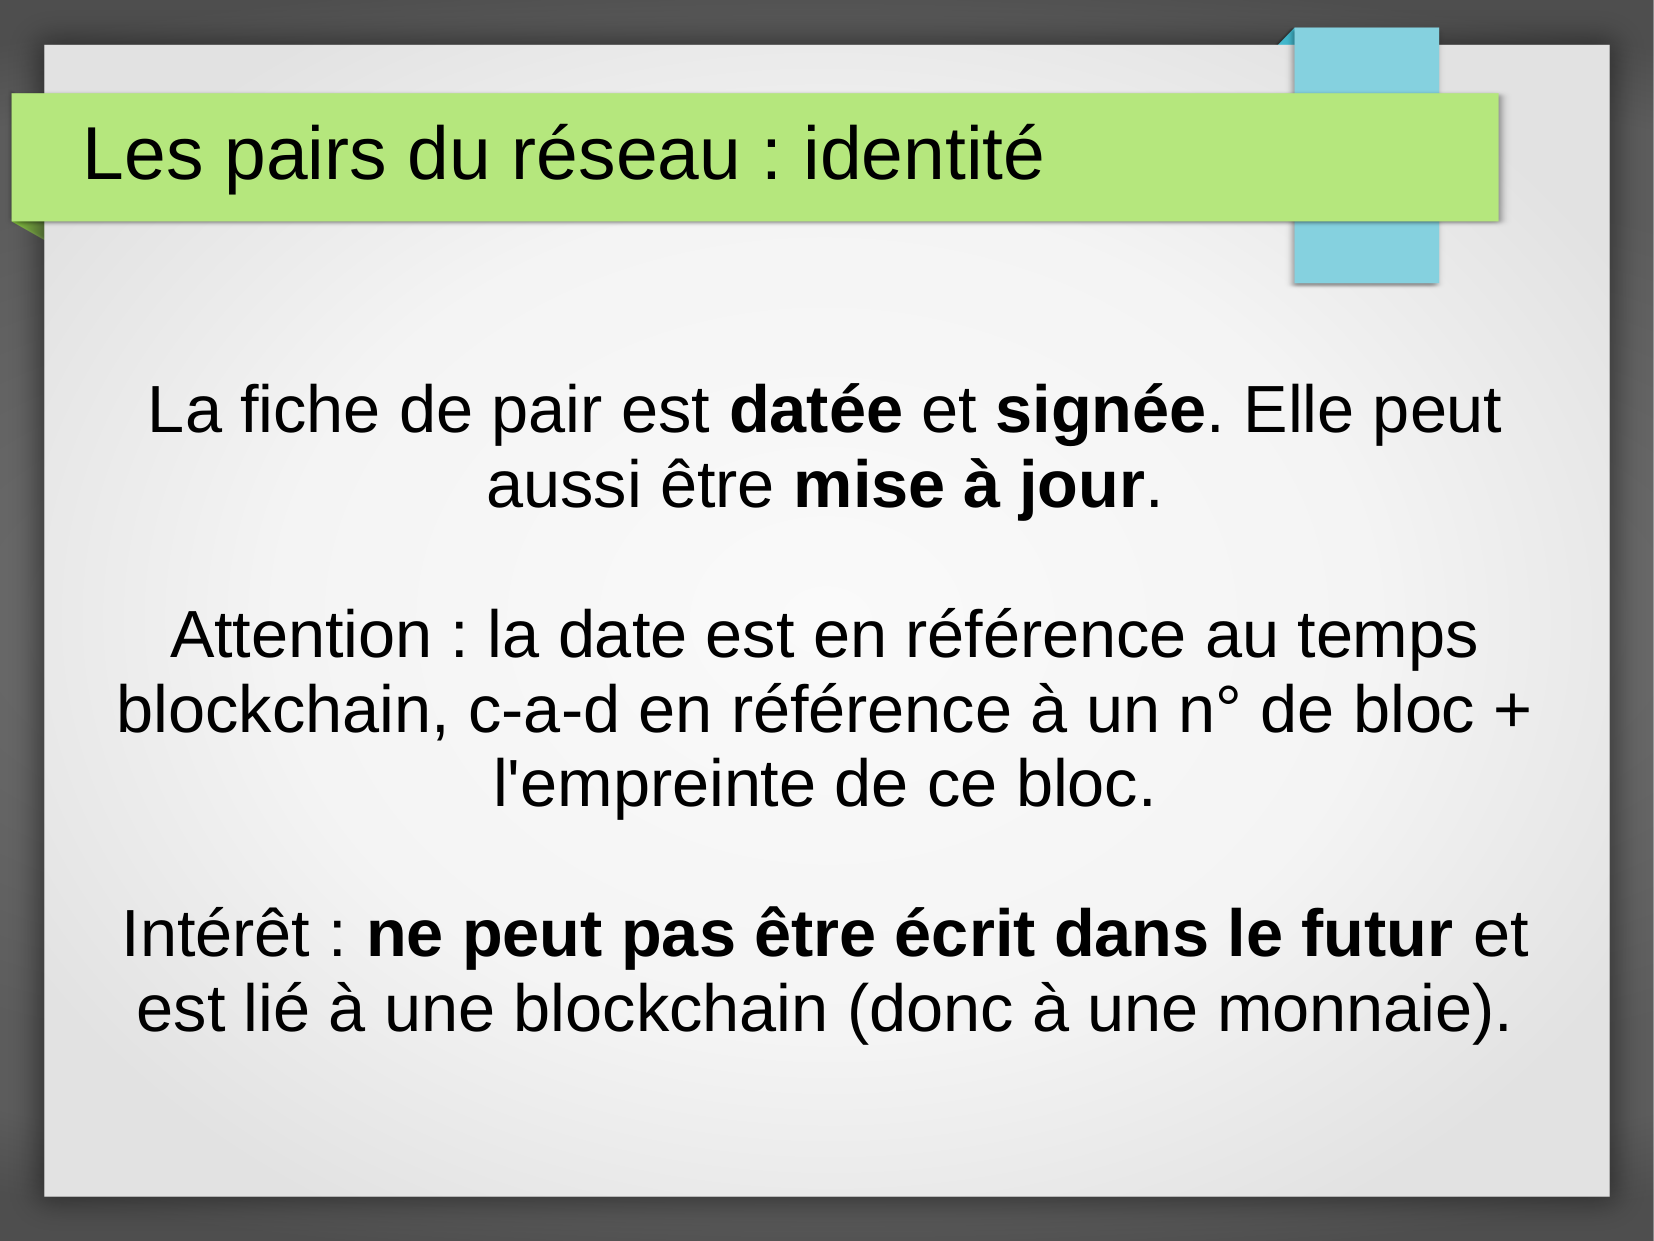

# Les pairs du réseau : identité
La fiche de pair est datée et signée. Elle peut aussi être mise à jour.
Attention : la date est en référence au temps blockchain, c-a-d en référence à un n° de bloc + l'empreinte de ce bloc.
Intérêt : ne peut pas être écrit dans le futur et est lié à une blockchain (donc à une monnaie).